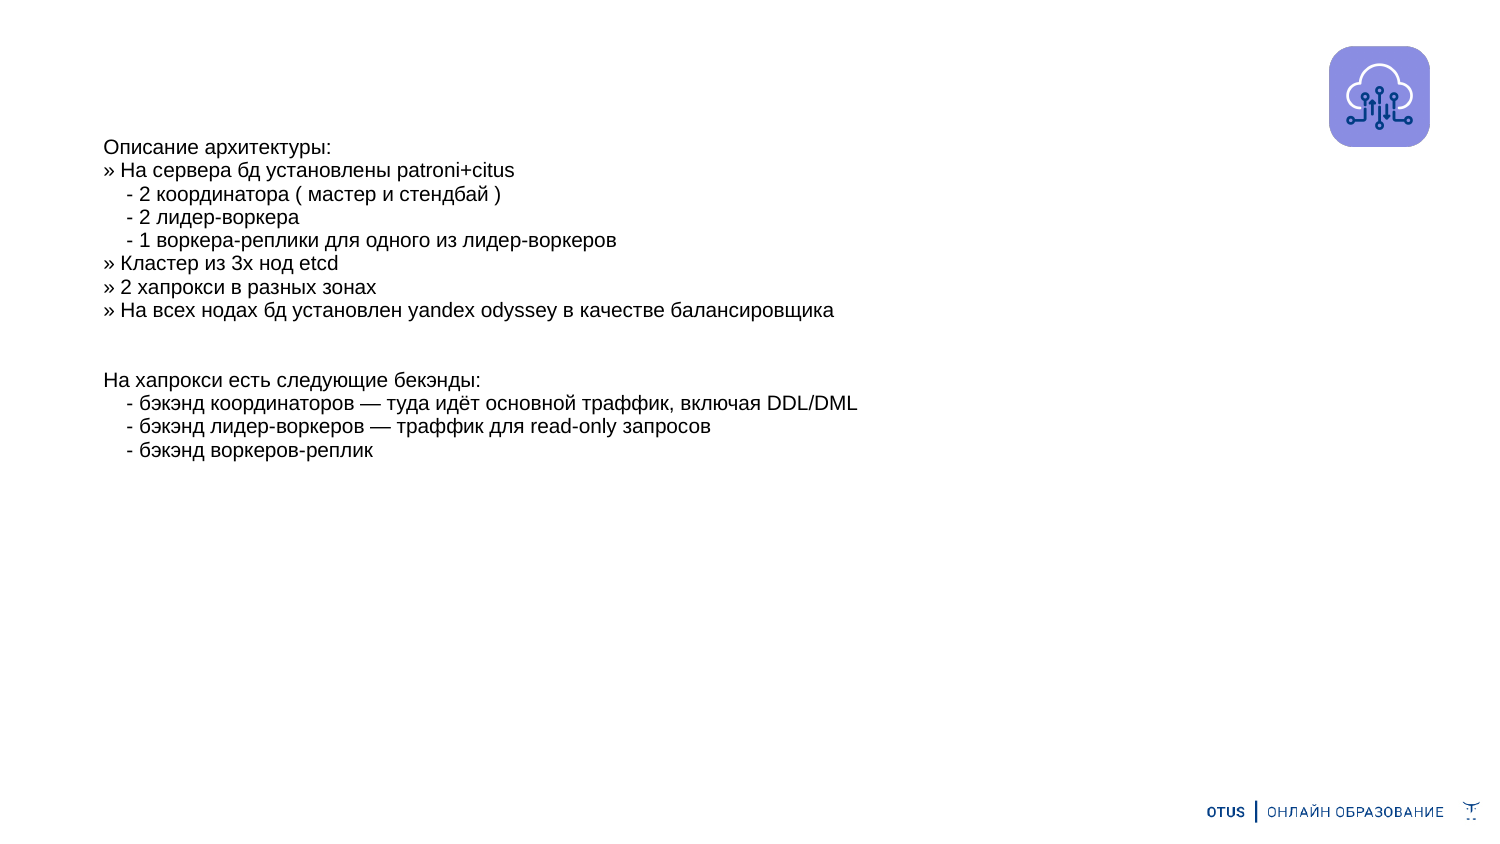

Описание архитектуры:
» На сервера бд установлены patroni+citus
 - 2 координатора ( мастер и стендбай )
 - 2 лидер-воркера
 - 1 воркера-реплики для одного из лидер-воркеров
» Кластер из 3х нод etcd
» 2 хапрокси в разных зонах
» На всех нодах бд установлен yandex odyssey в качестве балансировщика
На хапрокси есть следующие бекэнды:
 - бэкэнд координаторов — туда идёт основной траффик, включая DDL/DML
 - бэкэнд лидер-воркеров — траффик для read-only запросов
 - бэкэнд воркеров-реплик